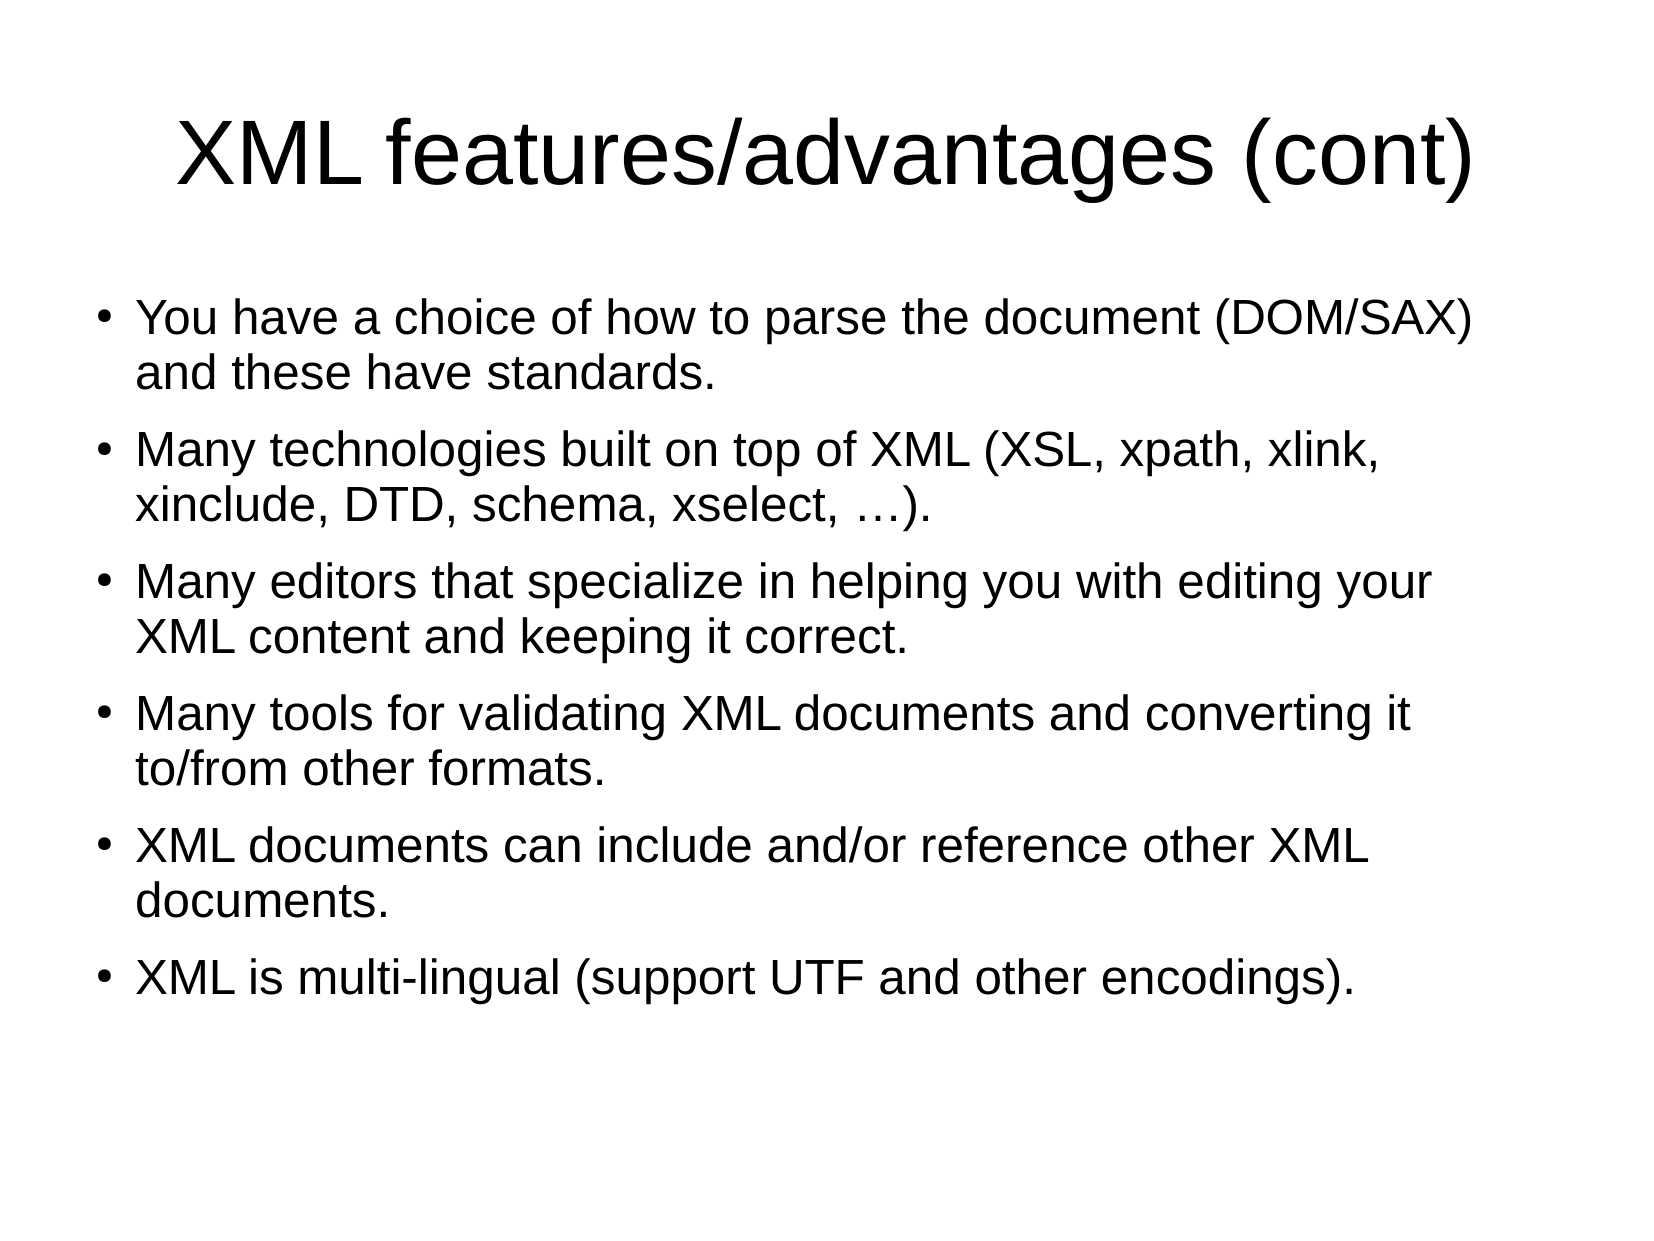

# XML features/advantages (cont)
You have a choice of how to parse the document (DOM/SAX) and these have standards.
Many technologies built on top of XML (XSL, xpath, xlink, xinclude, DTD, schema, xselect, …).
Many editors that specialize in helping you with editing your XML content and keeping it correct.
Many tools for validating XML documents and converting it to/from other formats.
XML documents can include and/or reference other XML documents.
XML is multi-lingual (support UTF and other encodings).